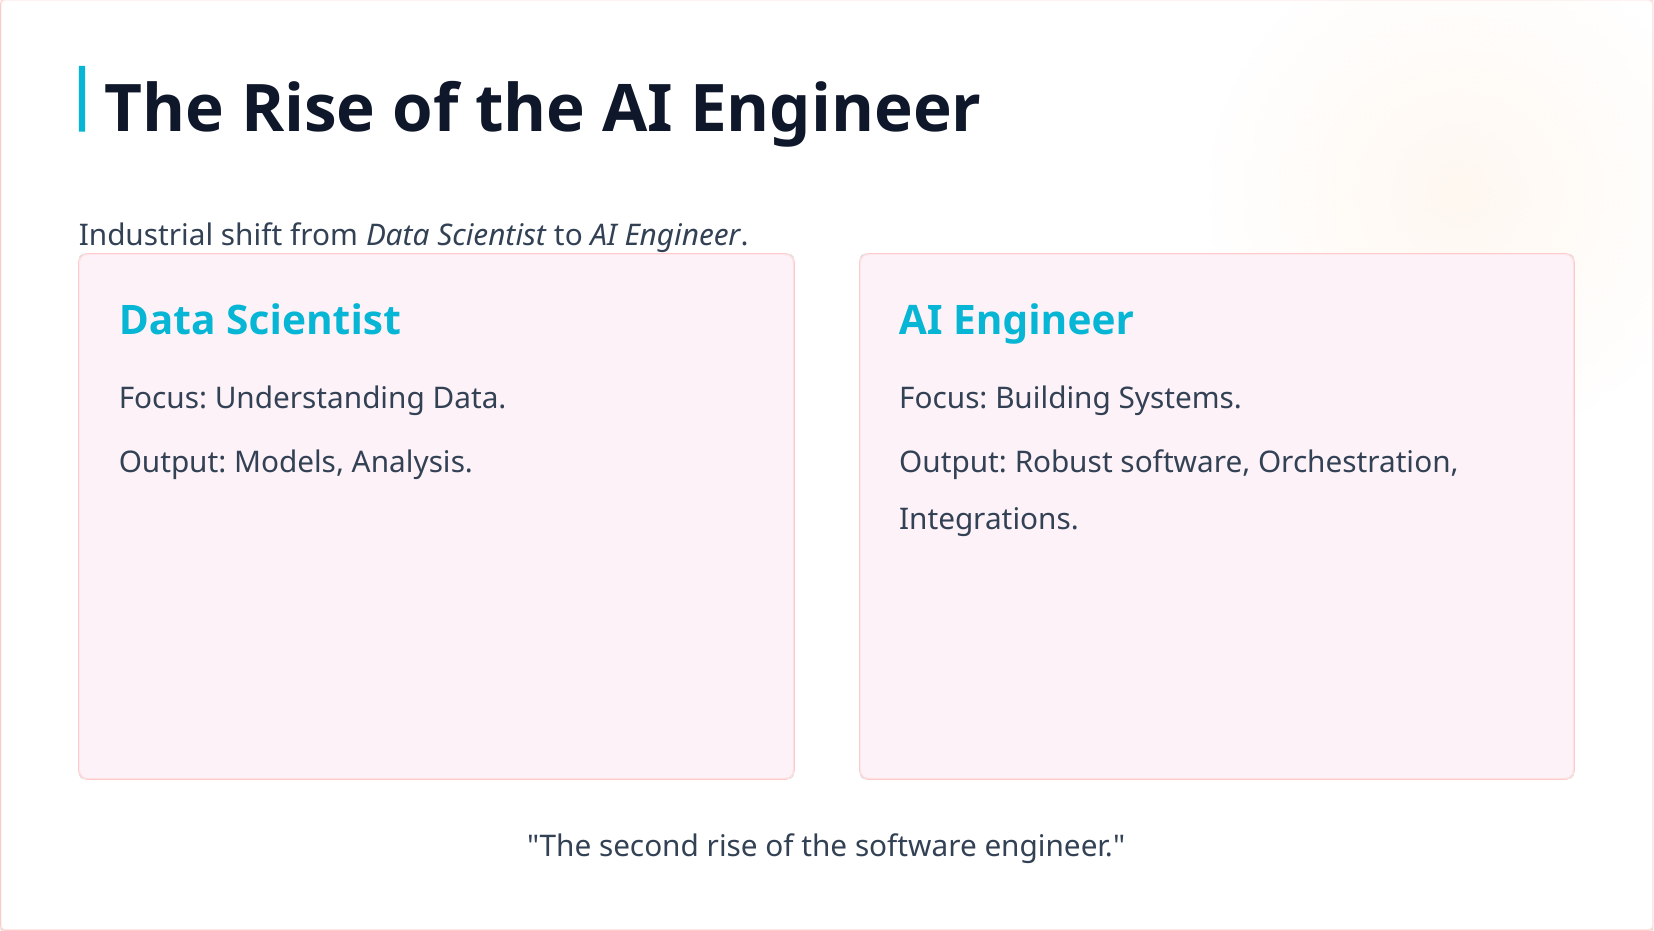

The Rise of the AI Engineer
Industrial shift from Data Scientist to AI Engineer.
Data Scientist
AI Engineer
Focus: Understanding Data.
Focus: Building Systems.
Output: Models, Analysis.
Output: Robust software, Orchestration, Integrations.
"The second rise of the software engineer."